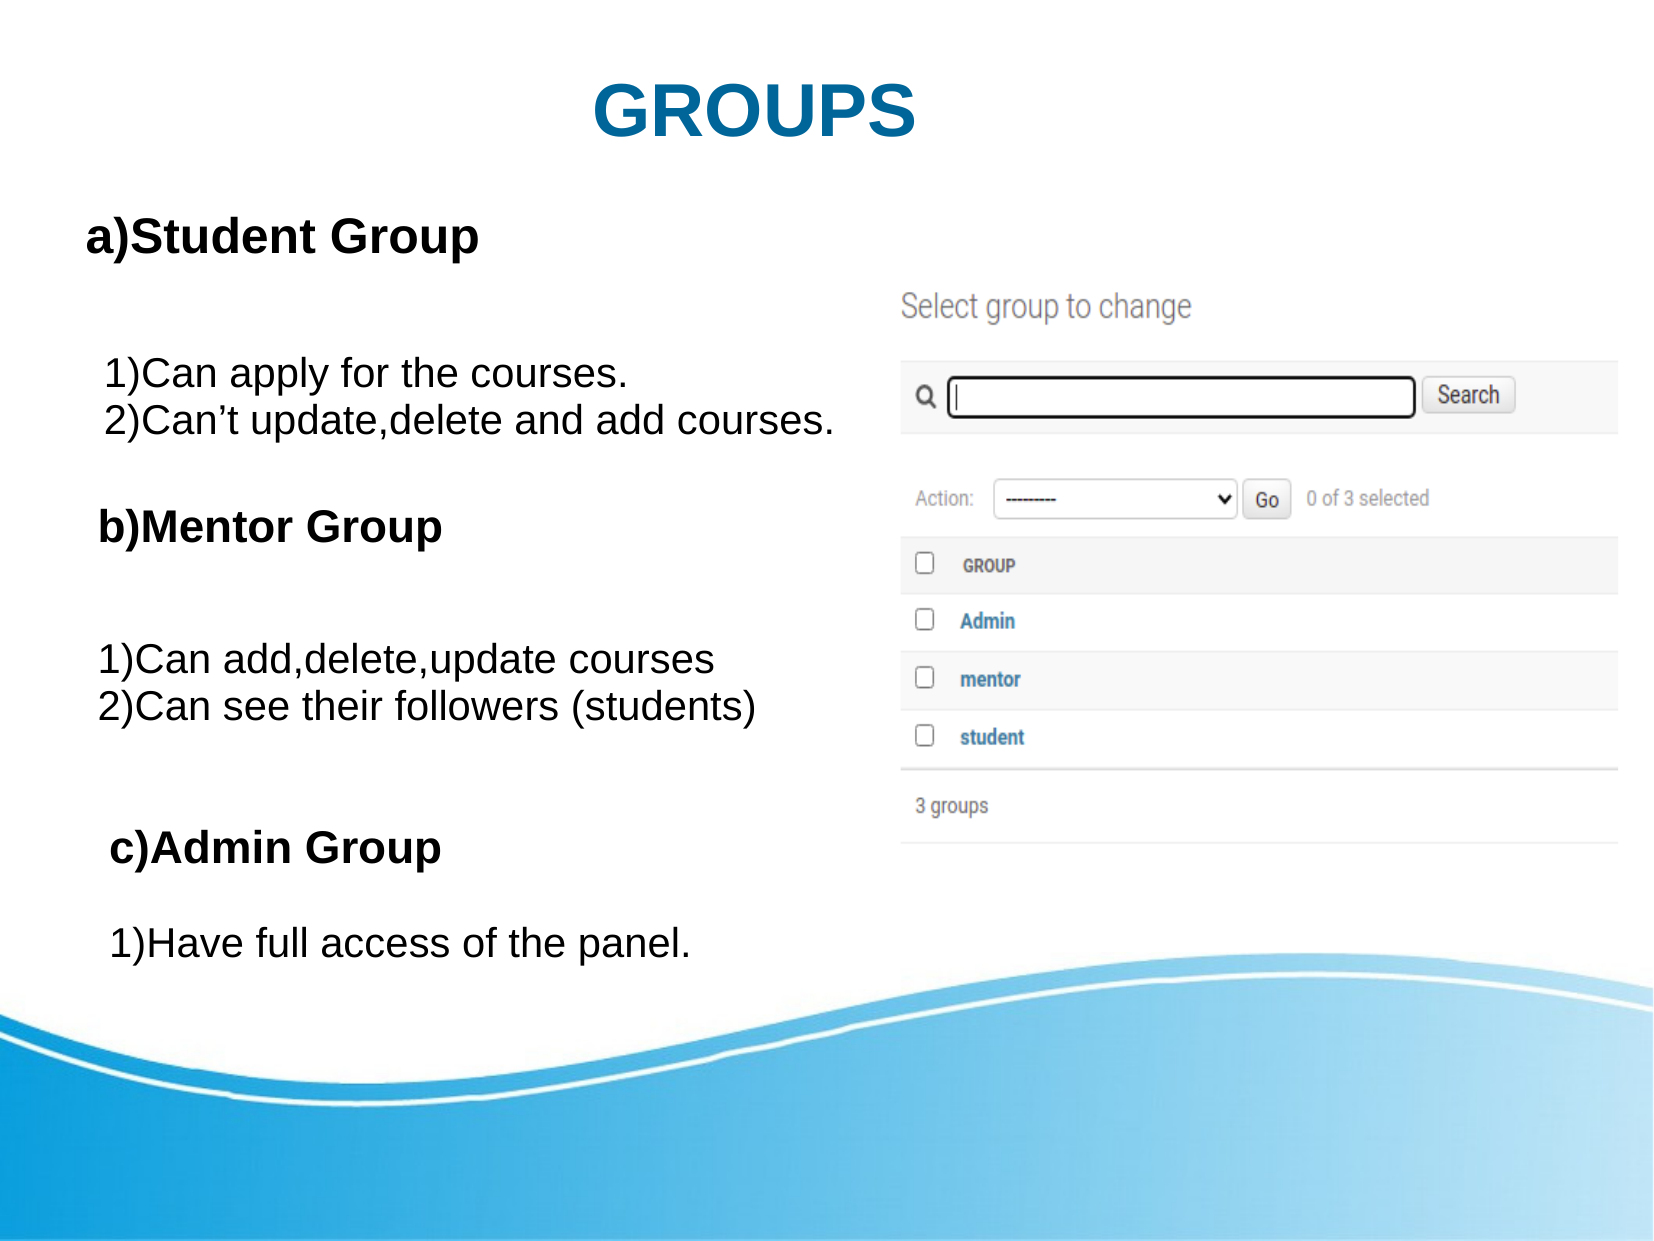

# GROUPS
a)Student Group
1)Can apply for the courses.
2)Can’t update,delete and add courses.
b)Mentor Group
1)Can add,delete,update courses
2)Can see their followers (students)
c)Admin Group
1)Have full access of the panel.